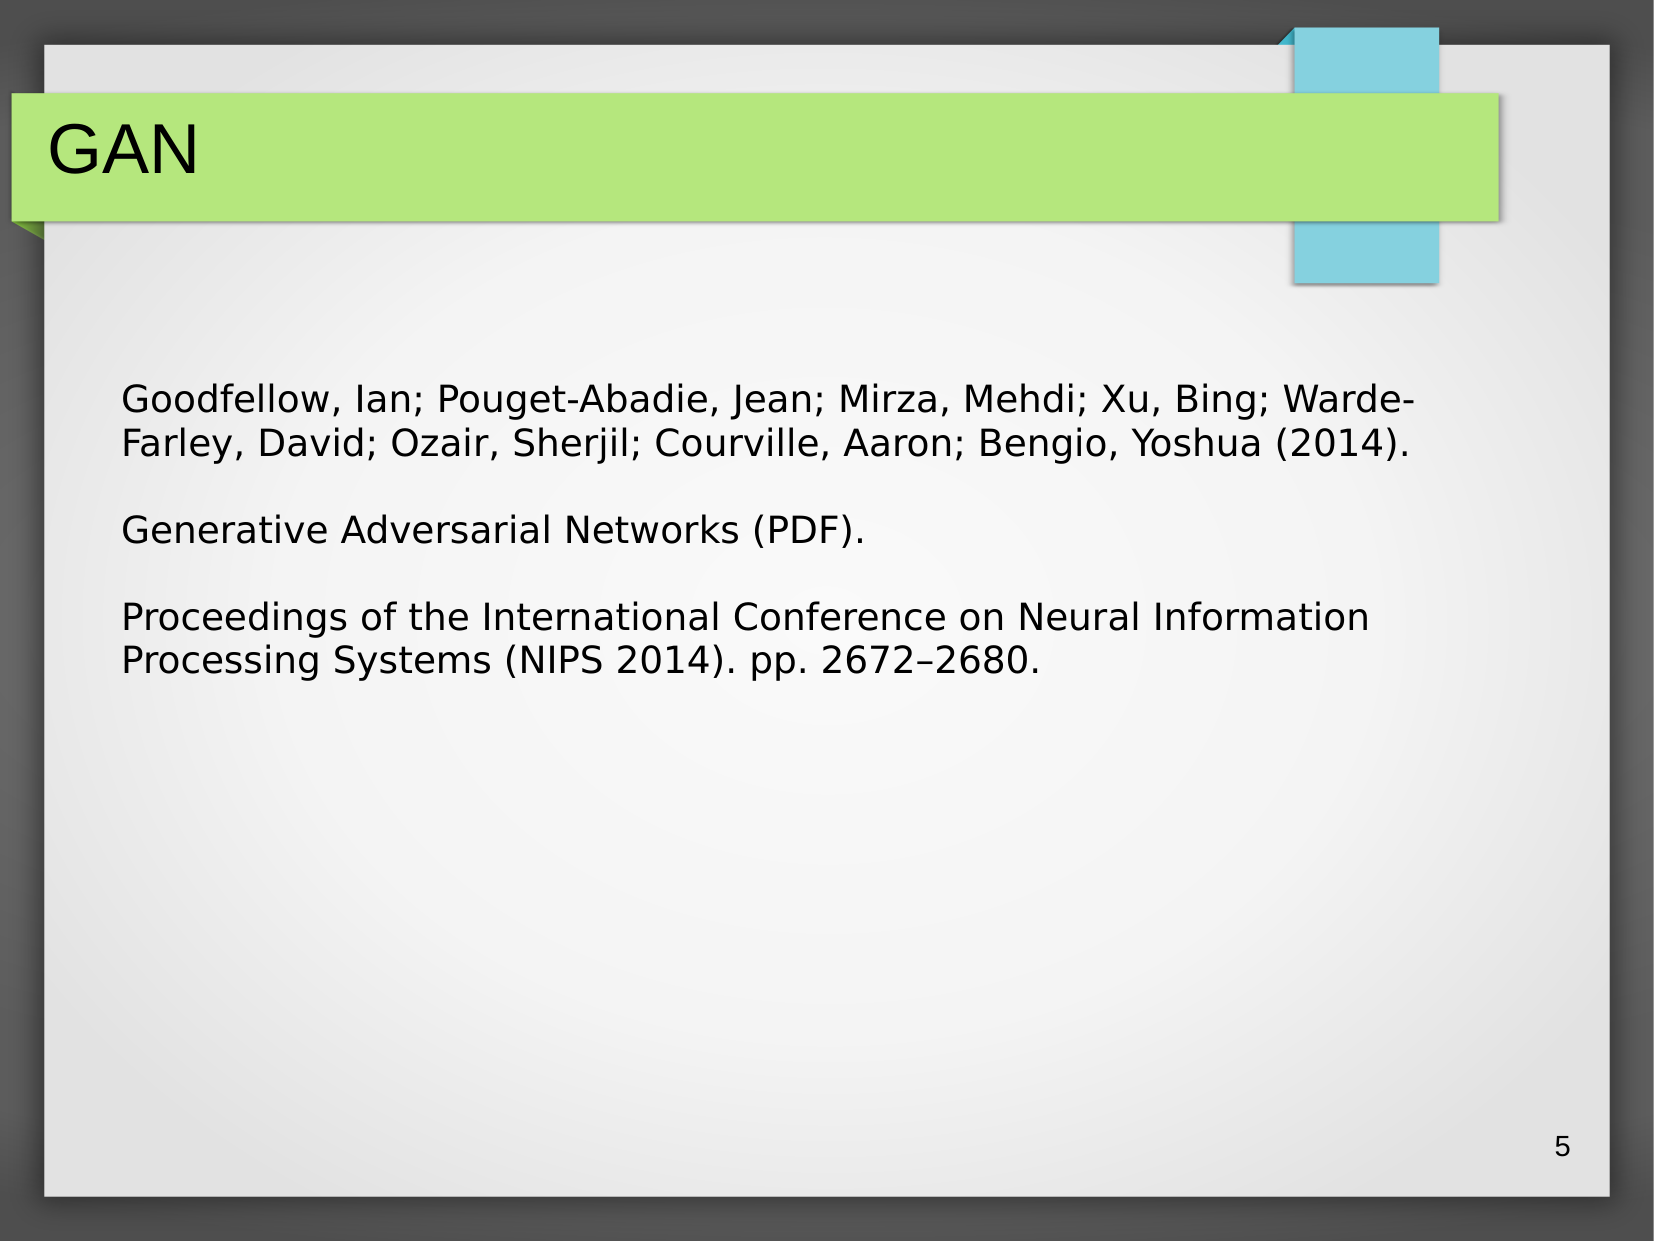

# GAN
Goodfellow, Ian; Pouget-Abadie, Jean; Mirza, Mehdi; Xu, Bing; Warde-Farley, David; Ozair, Sherjil; Courville, Aaron; Bengio, Yoshua (2014).
Generative Adversarial Networks (PDF).
Proceedings of the International Conference on Neural Information Processing Systems (NIPS 2014). pp. 2672–2680.
5